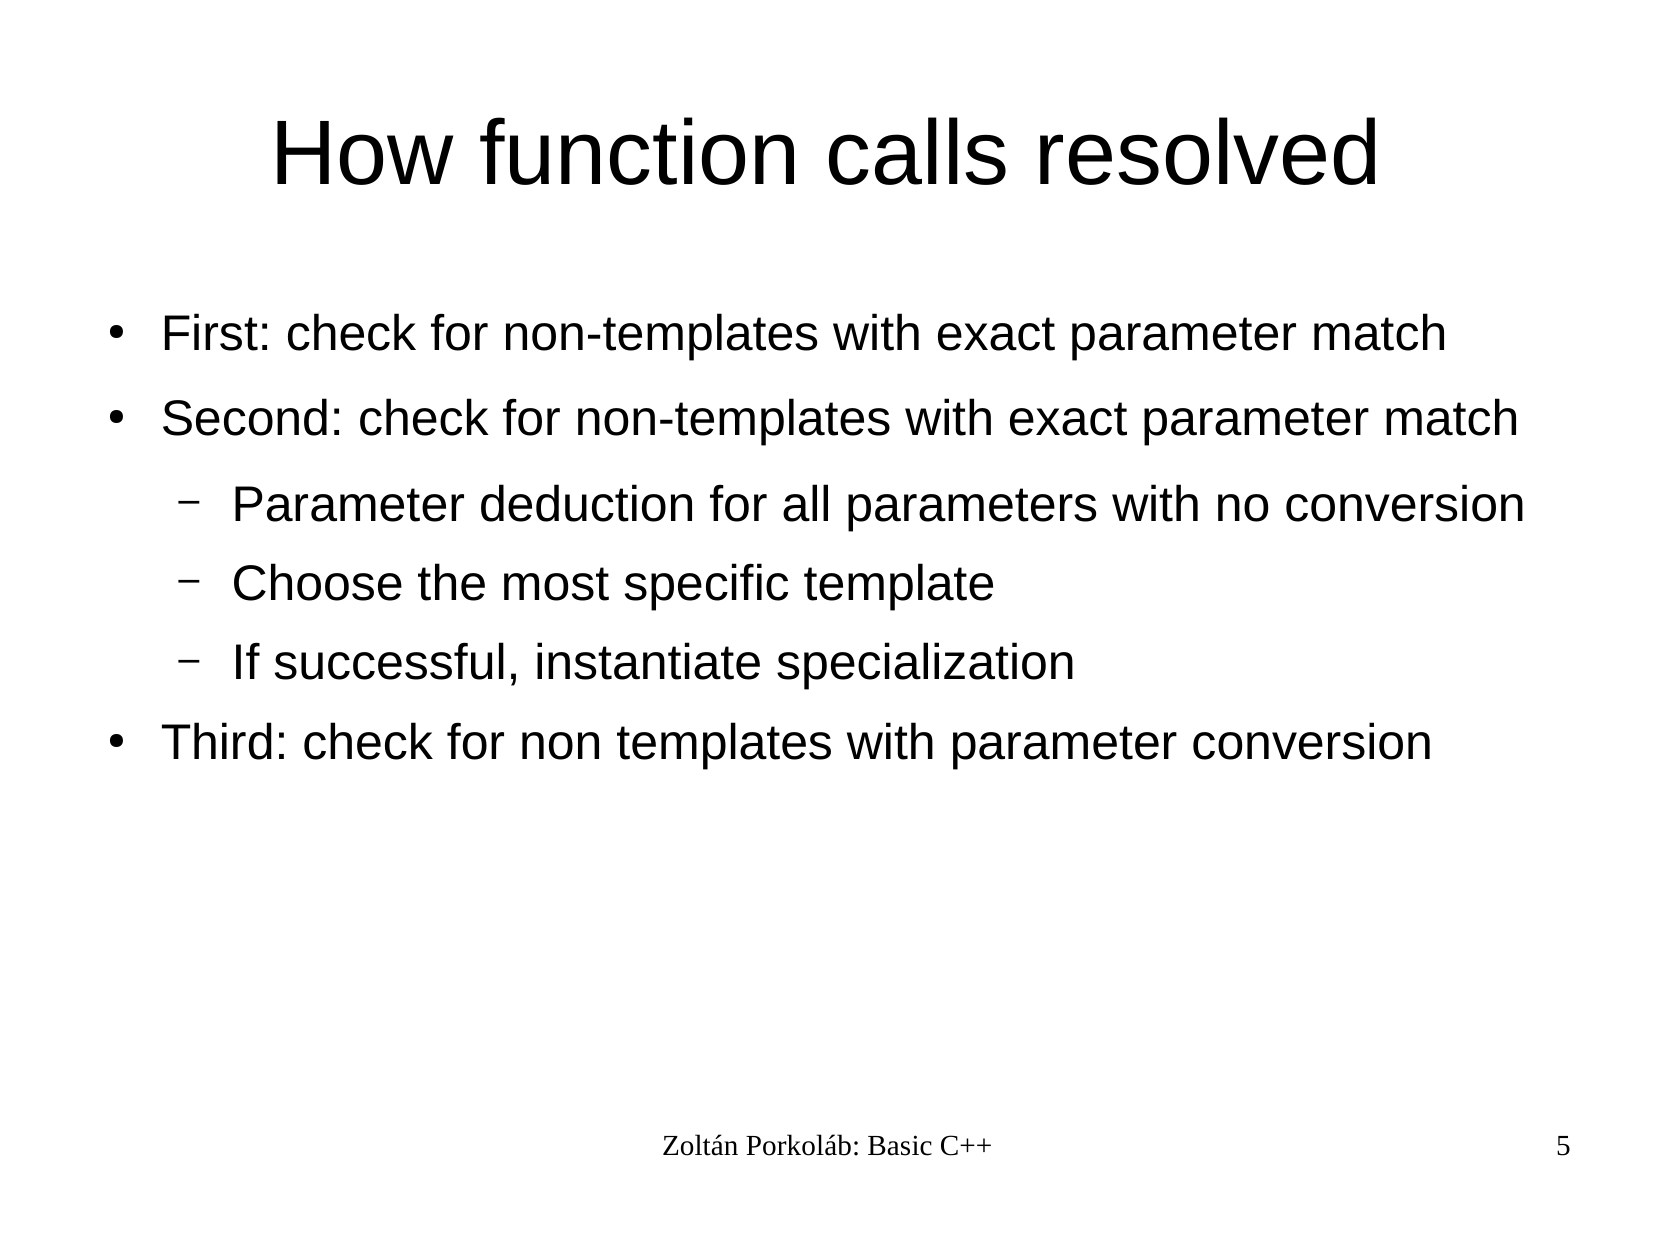

# How function calls resolved
First: check for non-templates with exact parameter match
Second: check for non-templates with exact parameter match
Parameter deduction for all parameters with no conversion
Choose the most specific template
If successful, instantiate specialization
Third: check for non templates with parameter conversion
Zoltán Porkoláb: Basic C++
5